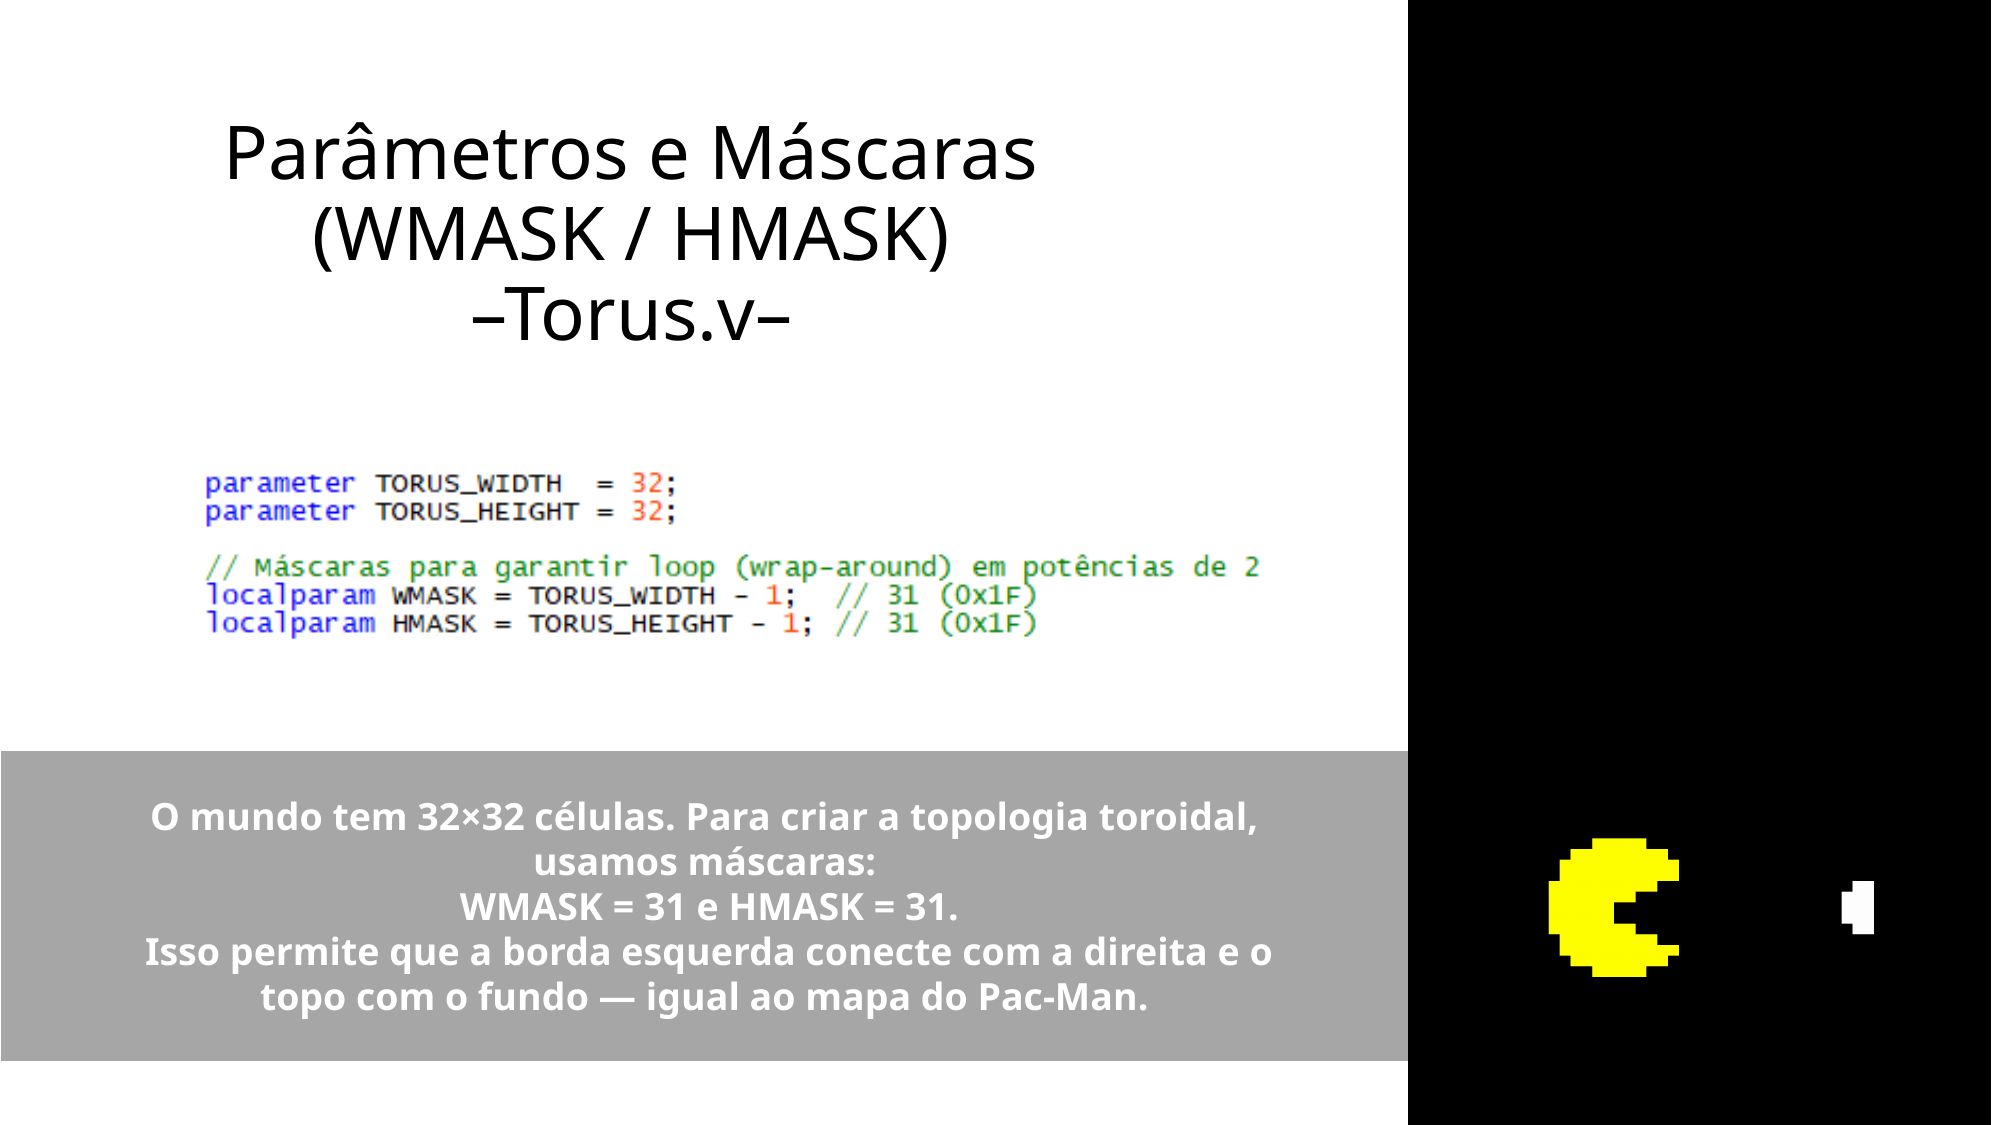

# Parâmetros e Máscaras (WMASK / HMASK) –Torus.v–
O mundo tem 32×32 células. Para criar a topologia toroidal, usamos máscaras:
 WMASK = 31 e HMASK = 31.
 Isso permite que a borda esquerda conecte com a direita e o topo com o fundo — igual ao mapa do Pac-Man.